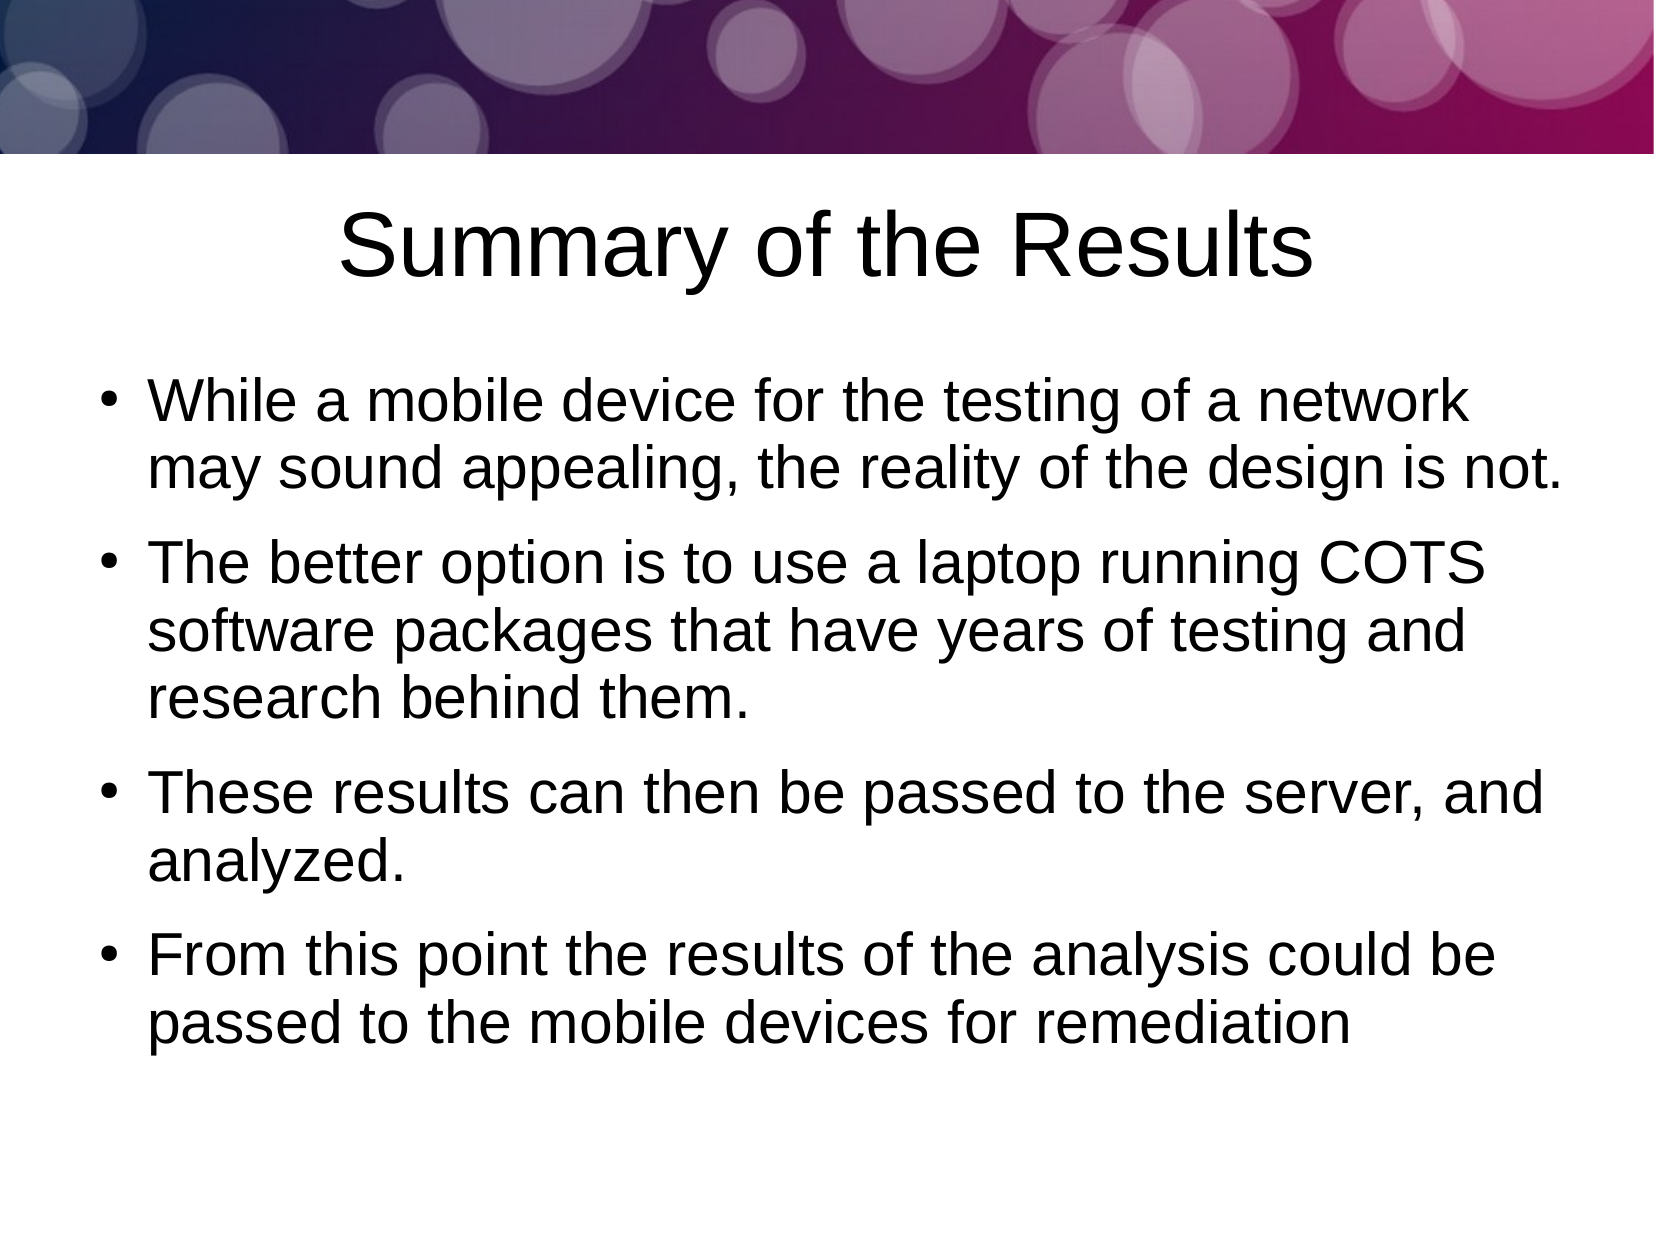

# Summary of the Results
While a mobile device for the testing of a network may sound appealing, the reality of the design is not.
The better option is to use a laptop running COTS software packages that have years of testing and research behind them.
These results can then be passed to the server, and analyzed.
From this point the results of the analysis could be passed to the mobile devices for remediation